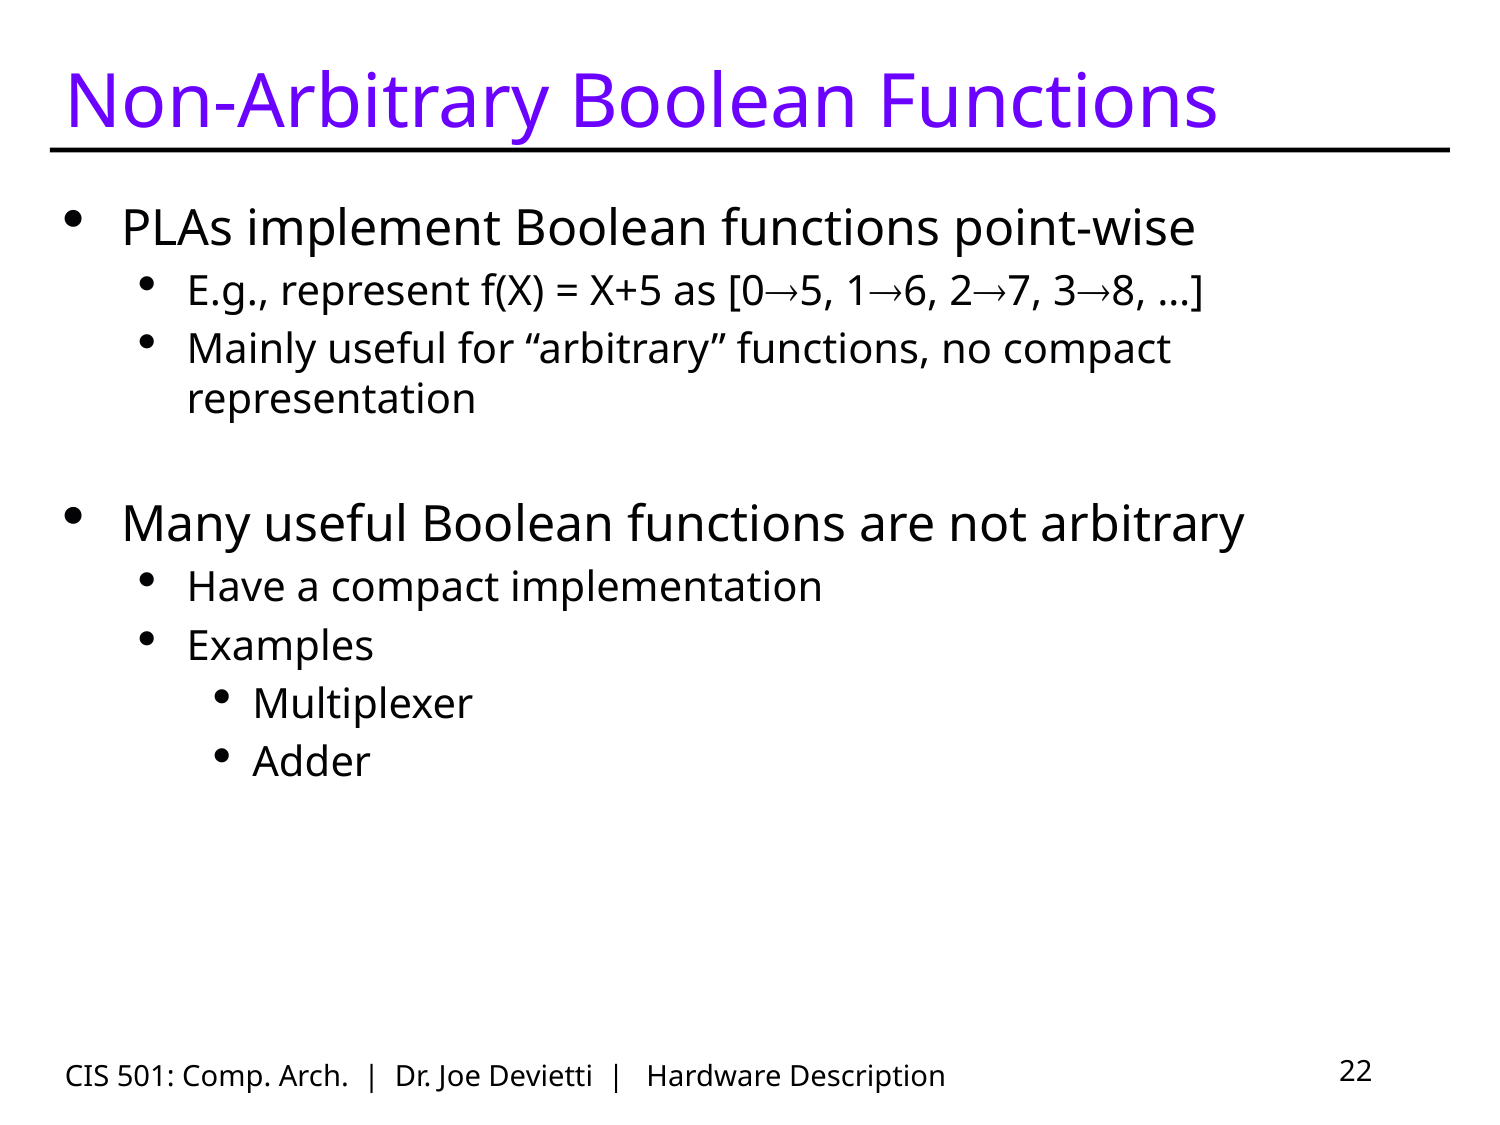

Non-Arbitrary Boolean Functions
PLAs implement Boolean functions point-wise
E.g., represent f(X) = X+5 as [05, 16, 27, 38, …]
Mainly useful for “arbitrary” functions, no compact representation
Many useful Boolean functions are not arbitrary
Have a compact implementation
Examples
Multiplexer
Adder
CIS 501: Comp. Arch. | Dr. Joe Devietti | Hardware Description